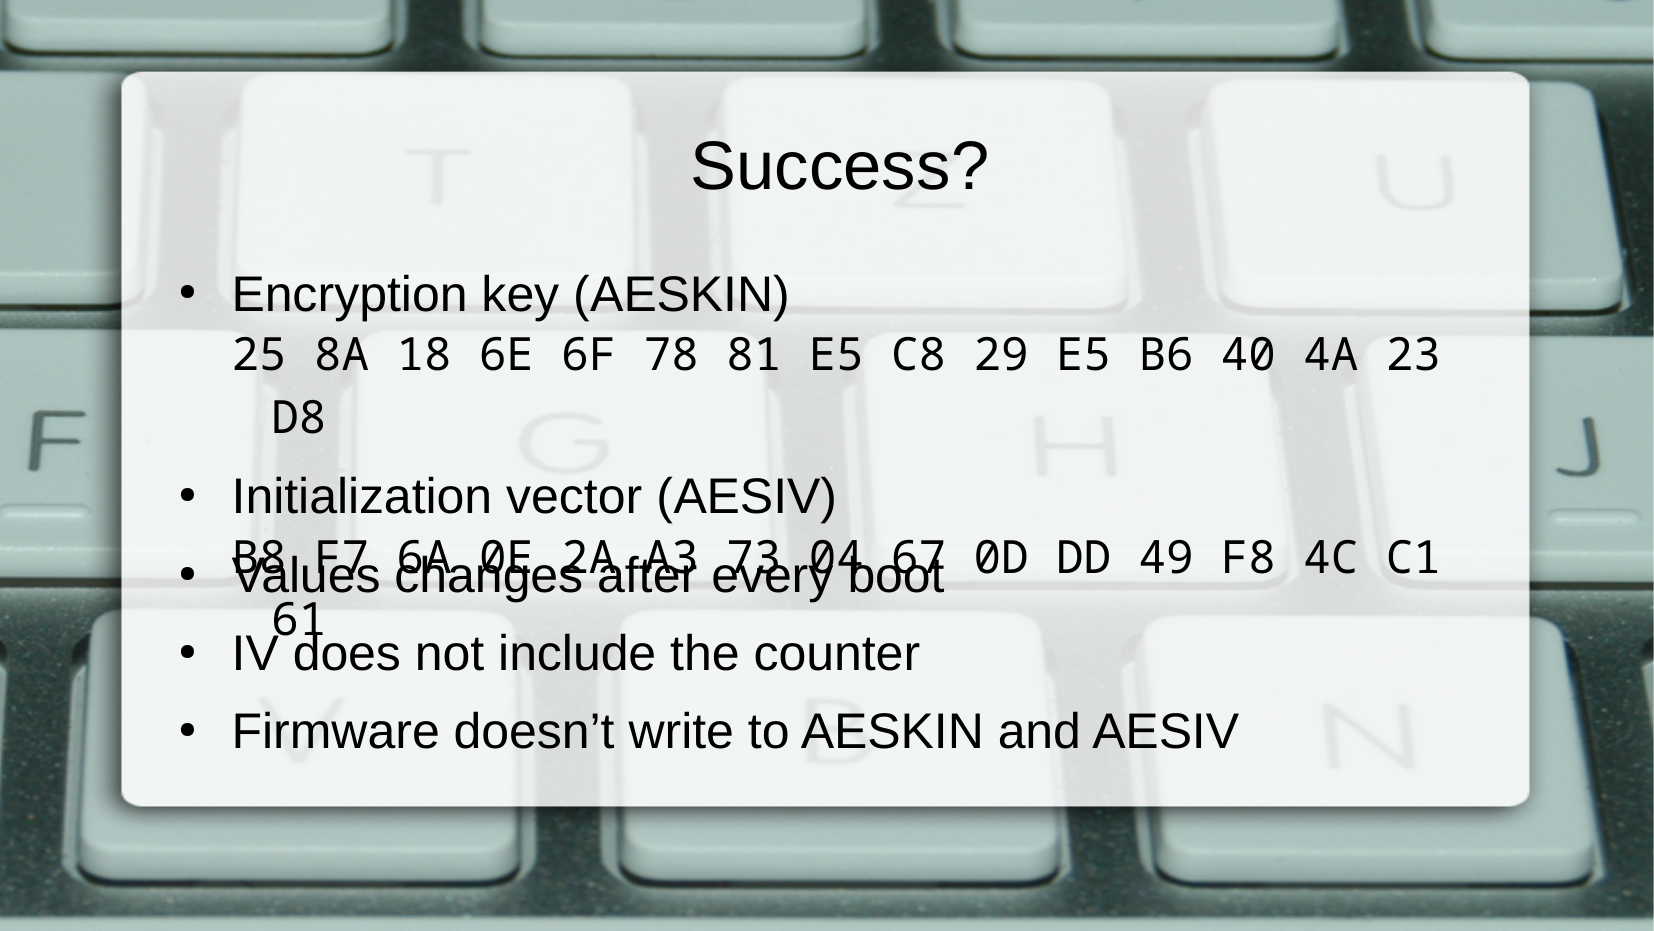

# Success
?
Encryption key (AESKIN)
25 8A 18 6E 6F 78 81 E5 C8 29 E5 B6 40 4A 23 D8
Initialization vector (AESIV)
B8 F7 6A 0E 2A A3 73 04 67 0D DD 49 F8 4C C1 61
Values changes after every boot
IV does not include the counter
Firmware doesn’t write to AESKIN and AESIV